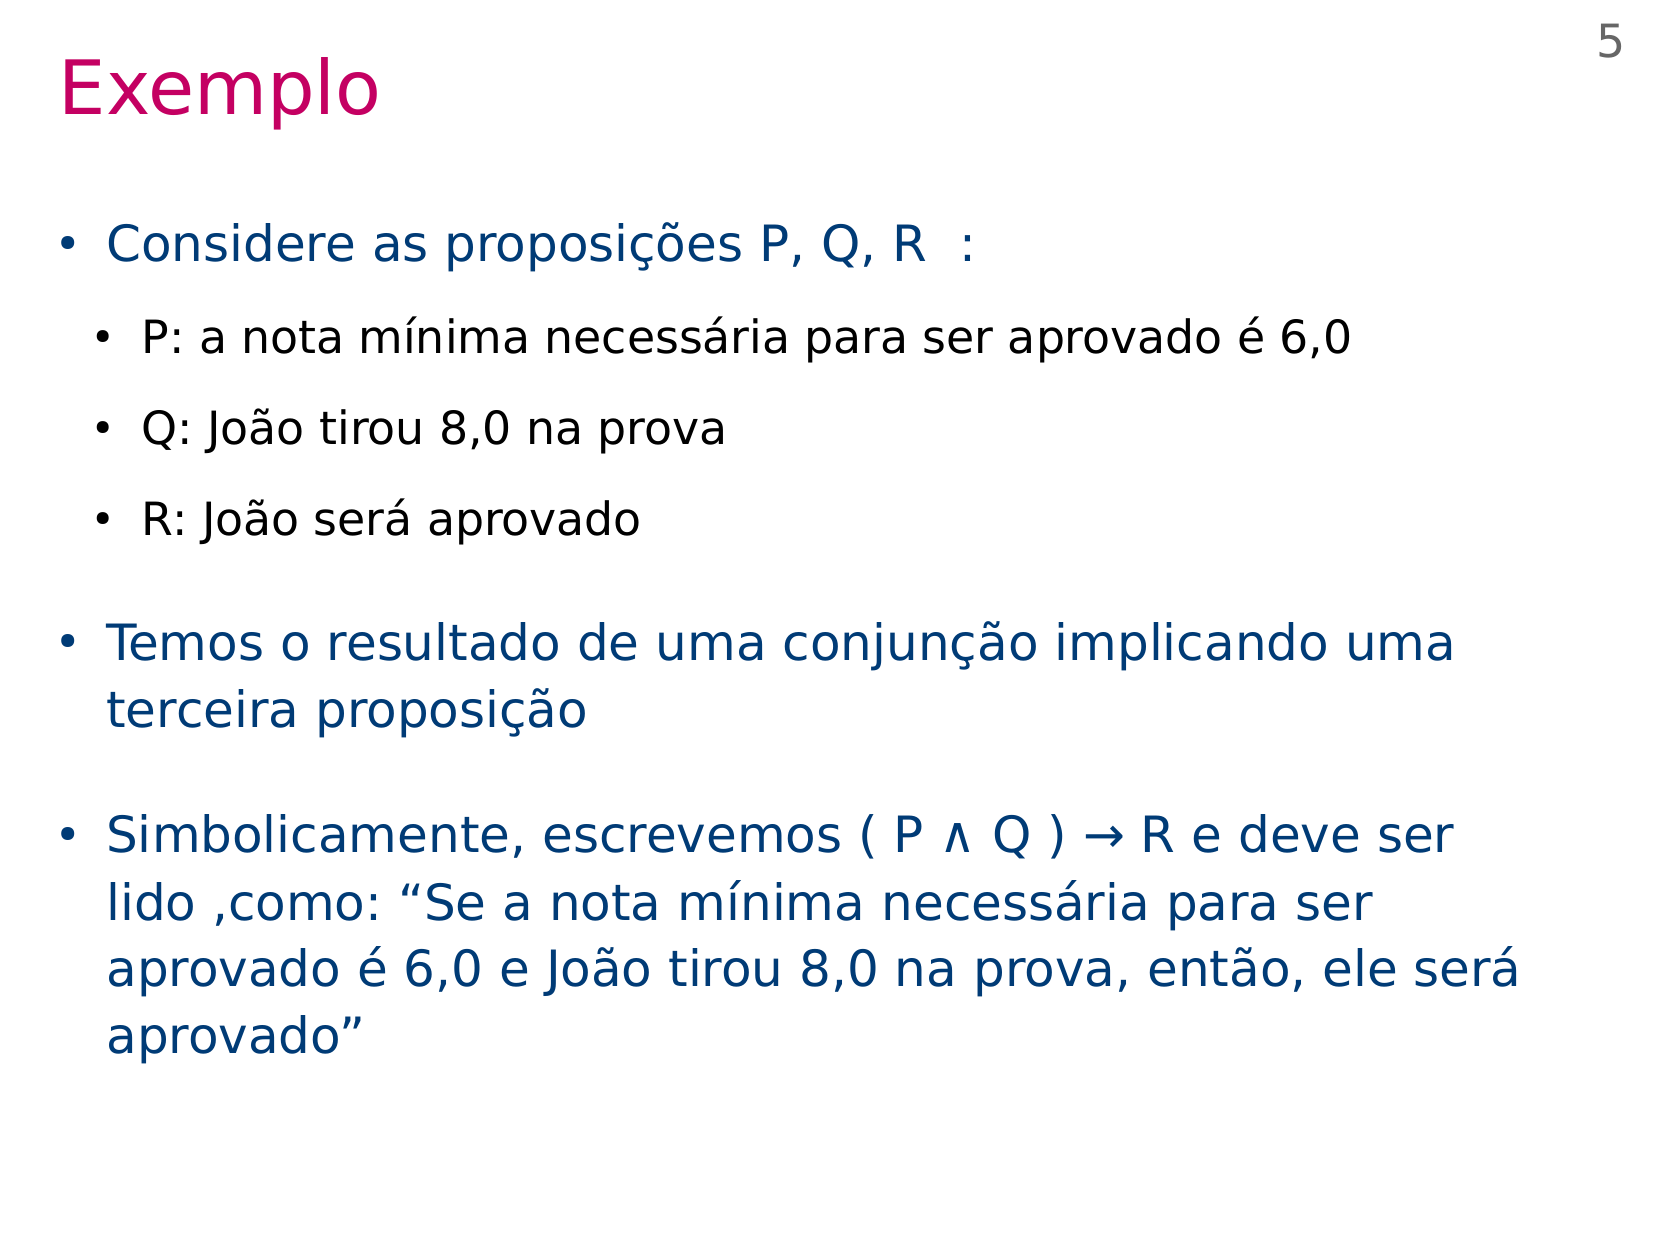

5
# Exemplo
Considere as proposições P, Q, R :
P: a nota mínima necessária para ser aprovado é 6,0
Q: João tirou 8,0 na prova
R: João será aprovado
Temos o resultado de uma conjunção implicando uma terceira proposição
Simbolicamente, escrevemos ( P ∧ Q ) → R e deve ser lido ,como: “Se a nota mínima necessária para ser aprovado é 6,0 e João tirou 8,0 na prova, então, ele será aprovado”